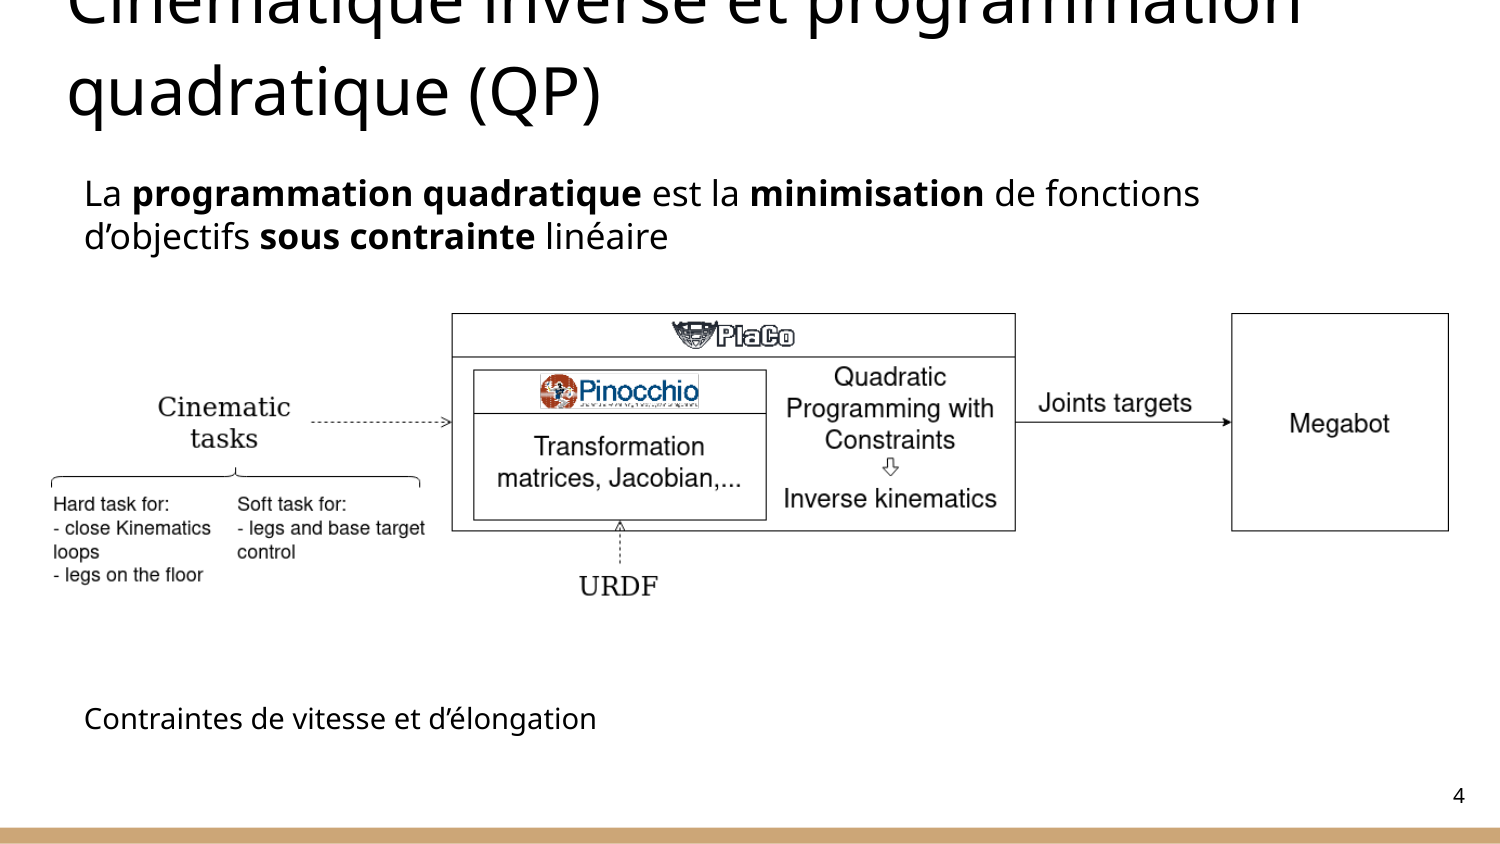

# Cinématique inverse et programmation quadratique (QP)
La programmation quadratique est la minimisation de fonctions d’objectifs sous contrainte linéaire
Contraintes de vitesse et d’élongation